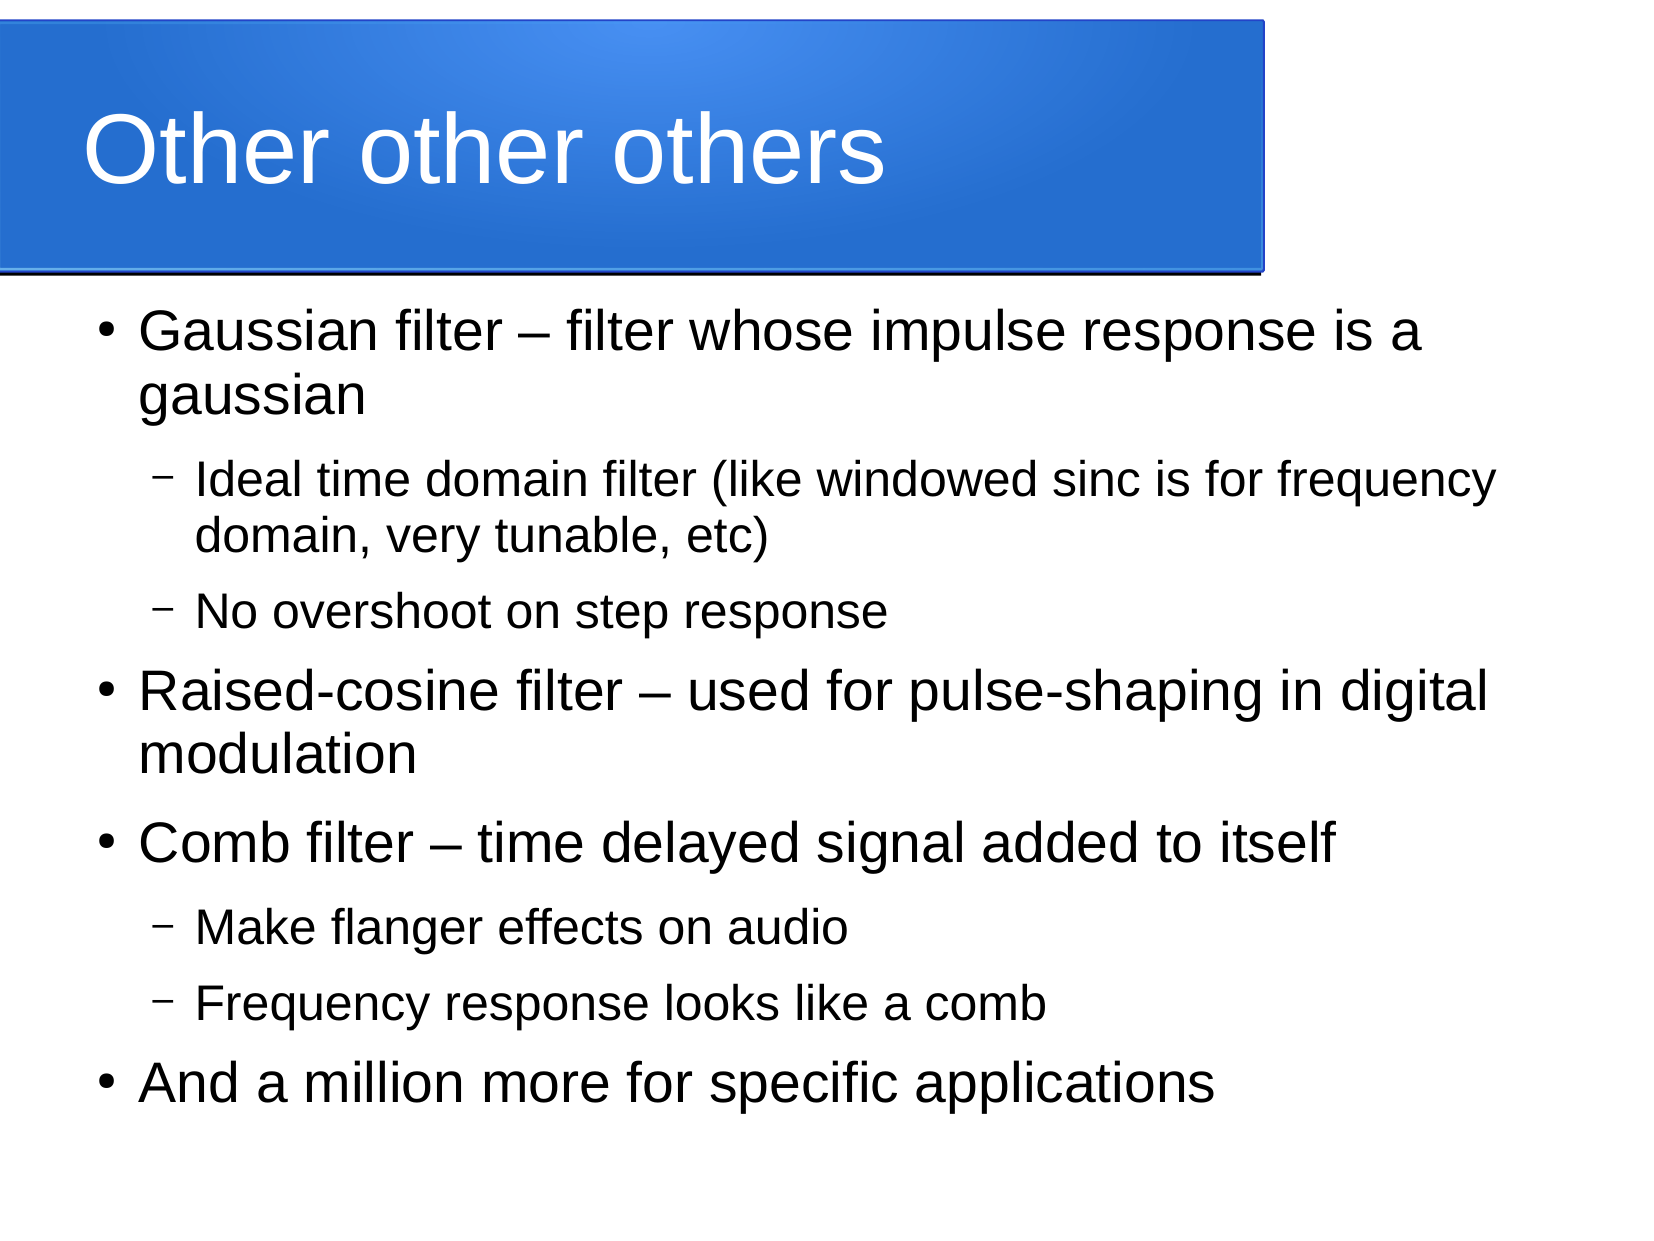

# Other other others
Gaussian filter – filter whose impulse response is a gaussian
Ideal time domain filter (like windowed sinc is for frequency domain, very tunable, etc)
No overshoot on step response
Raised-cosine filter – used for pulse-shaping in digital modulation
Comb filter – time delayed signal added to itself
Make flanger effects on audio
Frequency response looks like a comb
And a million more for specific applications